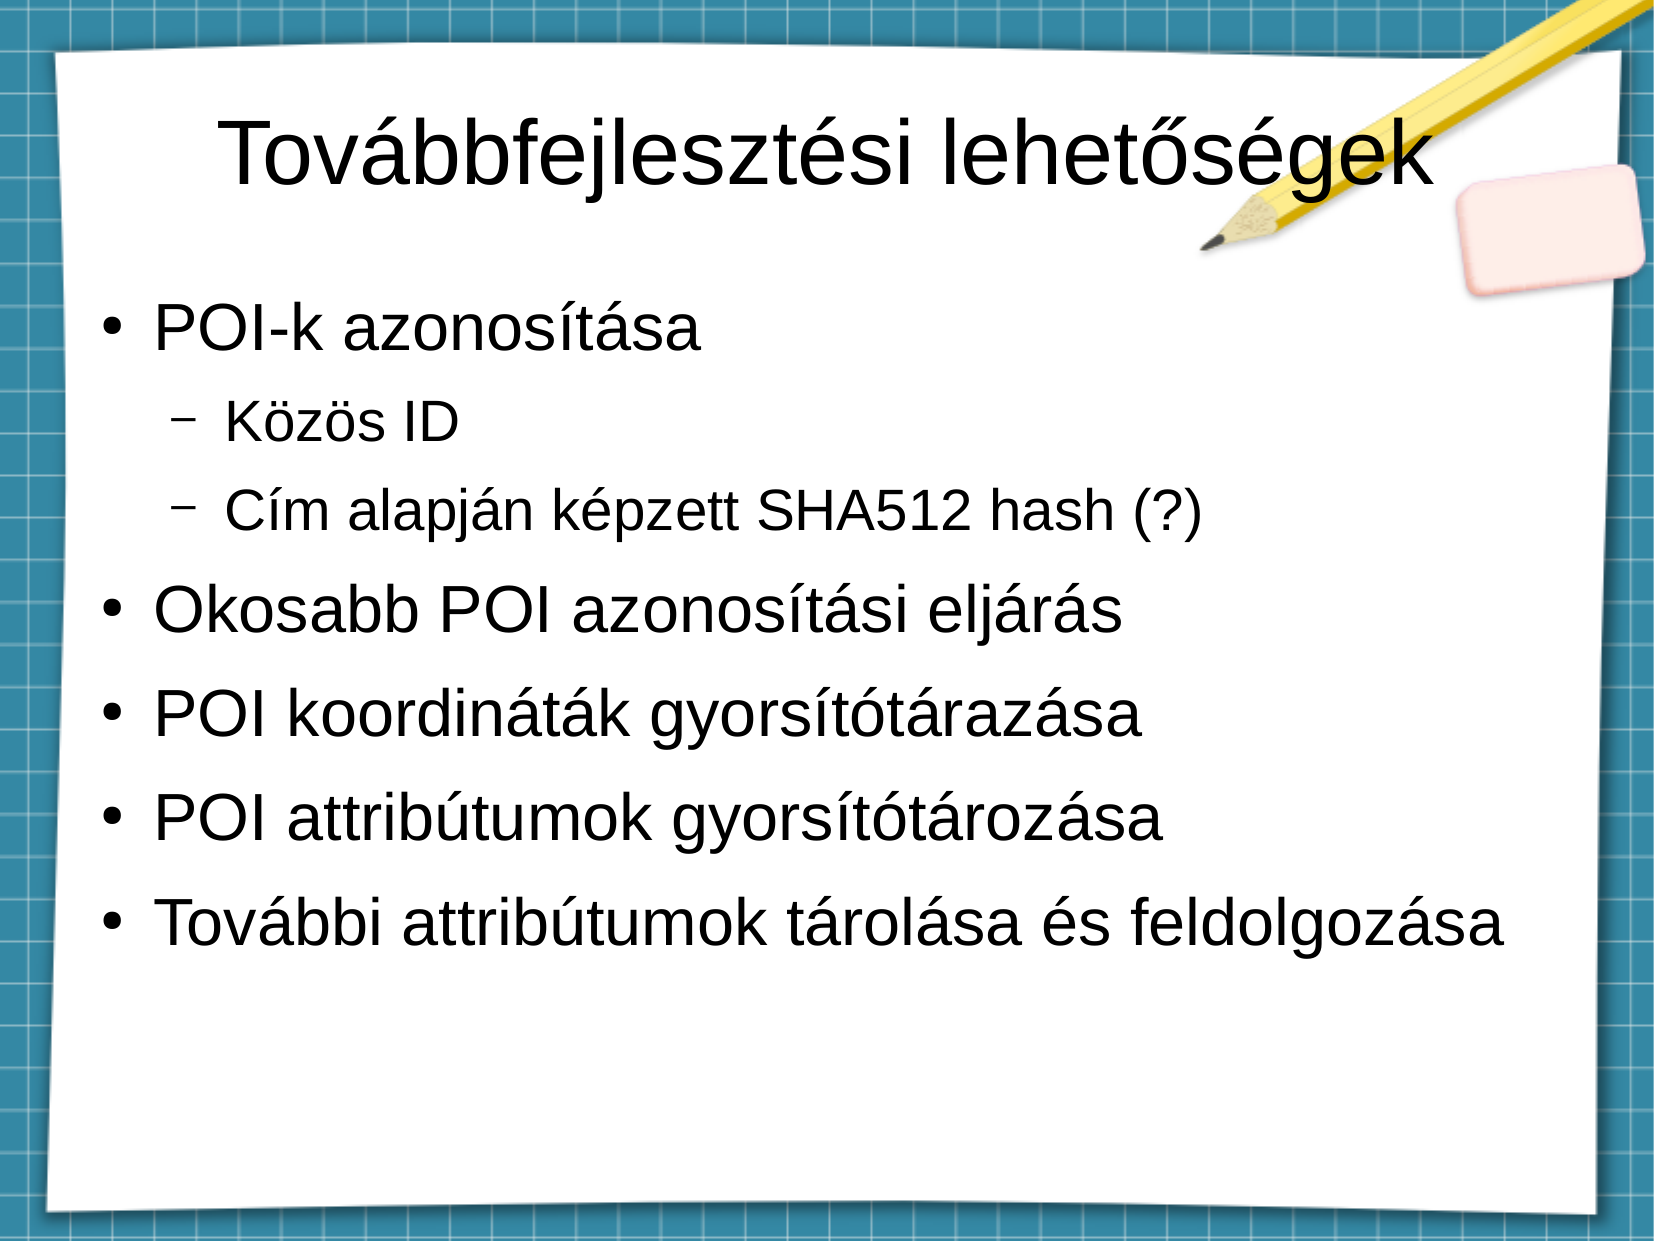

# Továbbfejlesztési lehetőségek
POI-k azonosítása
Közös ID
Cím alapján képzett SHA512 hash (?)
Okosabb POI azonosítási eljárás
POI koordináták gyorsítótárazása
POI attribútumok gyorsítótározása
További attribútumok tárolása és feldolgozása